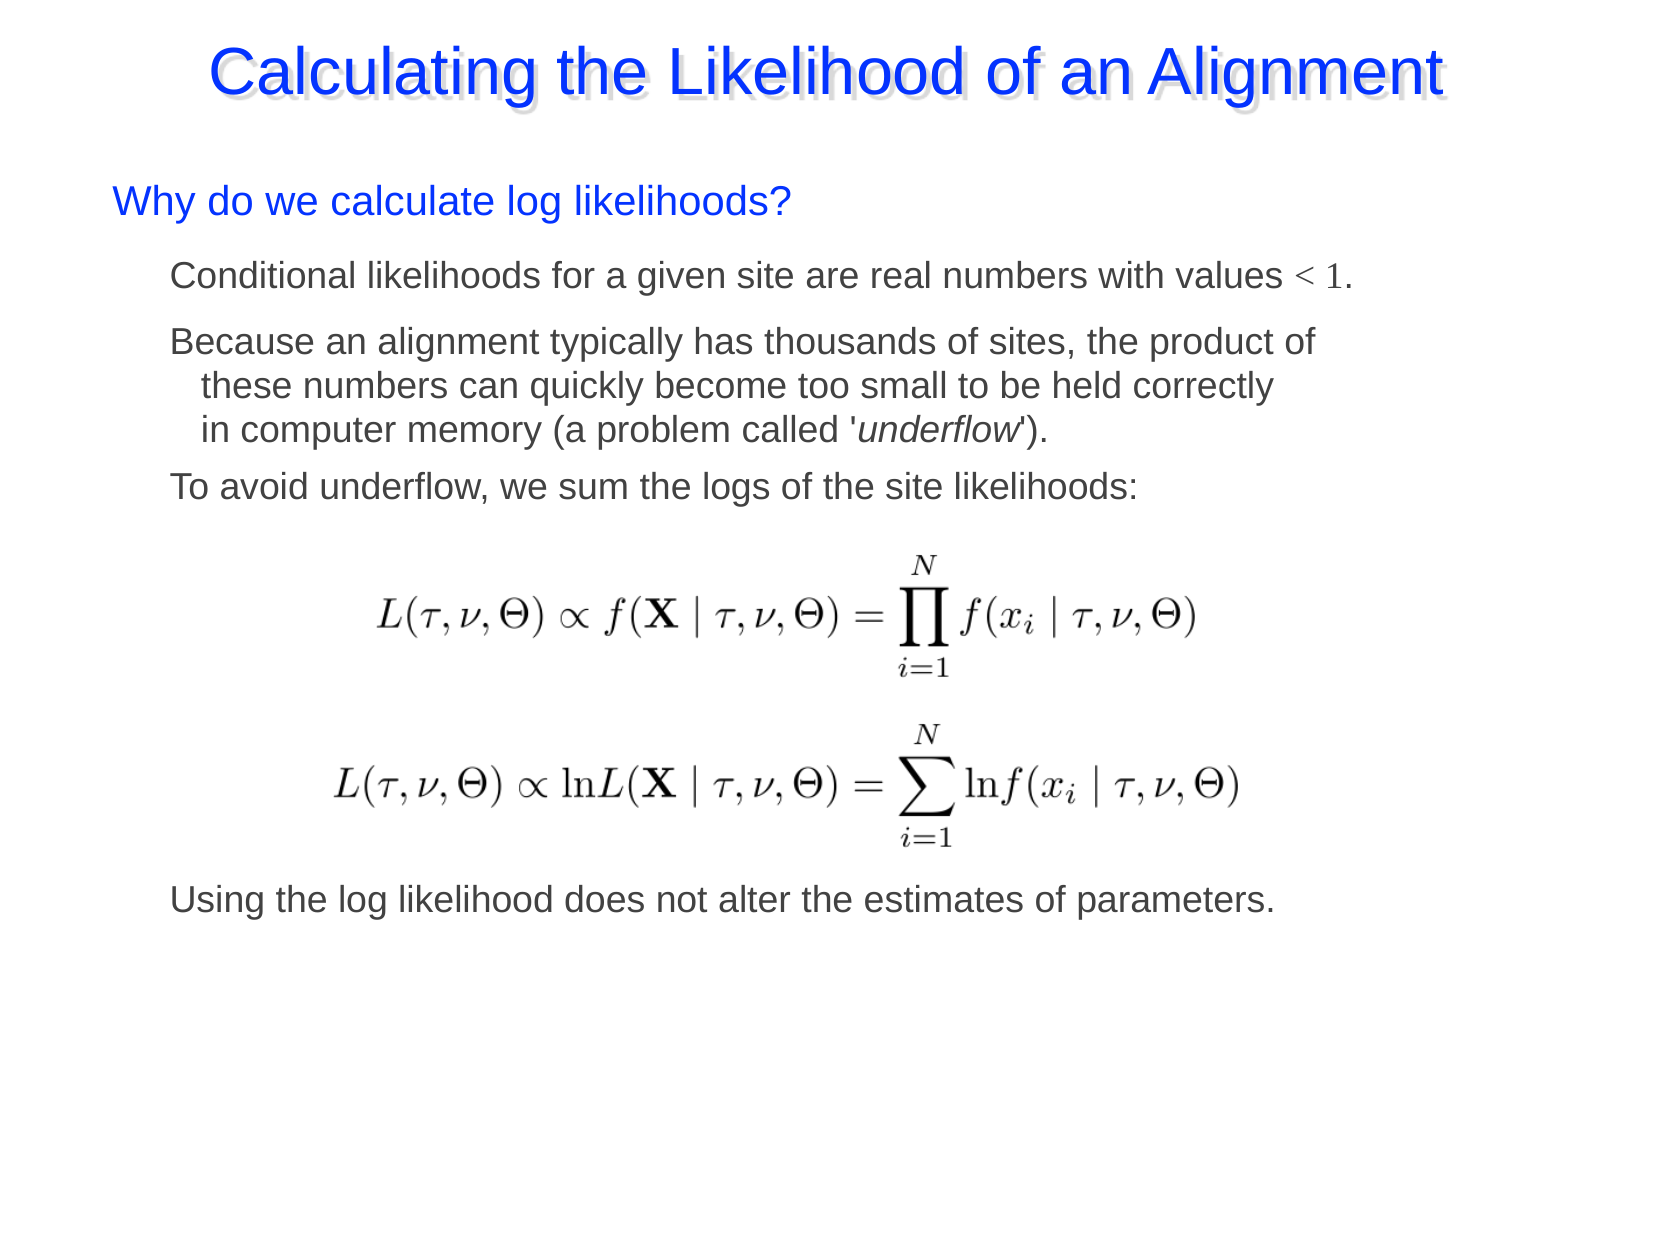

Calculating the Likelihood of an Alignment
Why do we calculate log likelihoods?
Conditional likelihoods for a given site are real numbers with values < 1.
Because an alignment typically has thousands of sites, the product of
 these numbers can quickly become too small to be held correctly
 in computer memory (a problem called 'underflow').
To avoid underflow, we sum the logs of the site likelihoods:
Using the log likelihood does not alter the estimates of parameters.